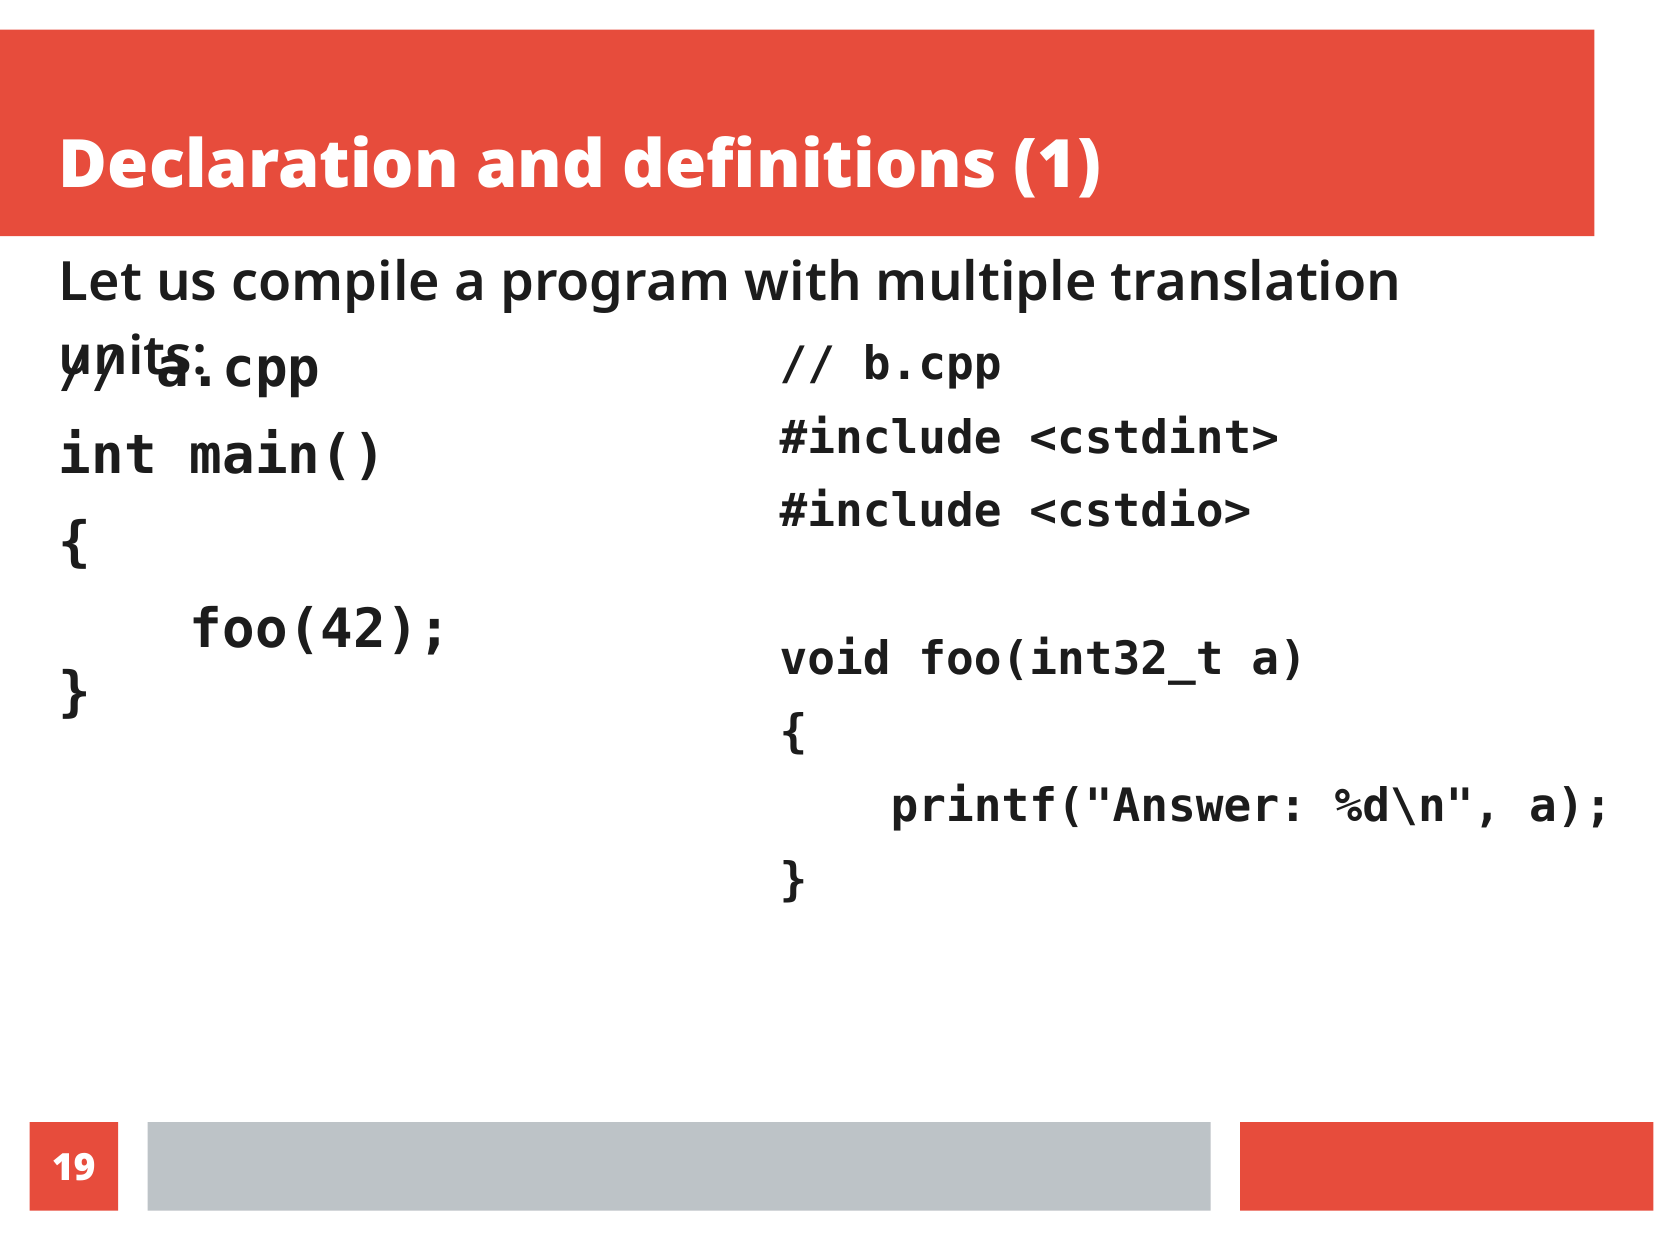

# Declaration and definitions (1)
Let us compile a program with multiple translation units:
// a.cpp
int main()
{
 foo(42);
}
// b.cpp
#include <cstdint>
#include <cstdio>
void foo(int32_t a)
{
 printf("Answer: %d\n", a);
}
19